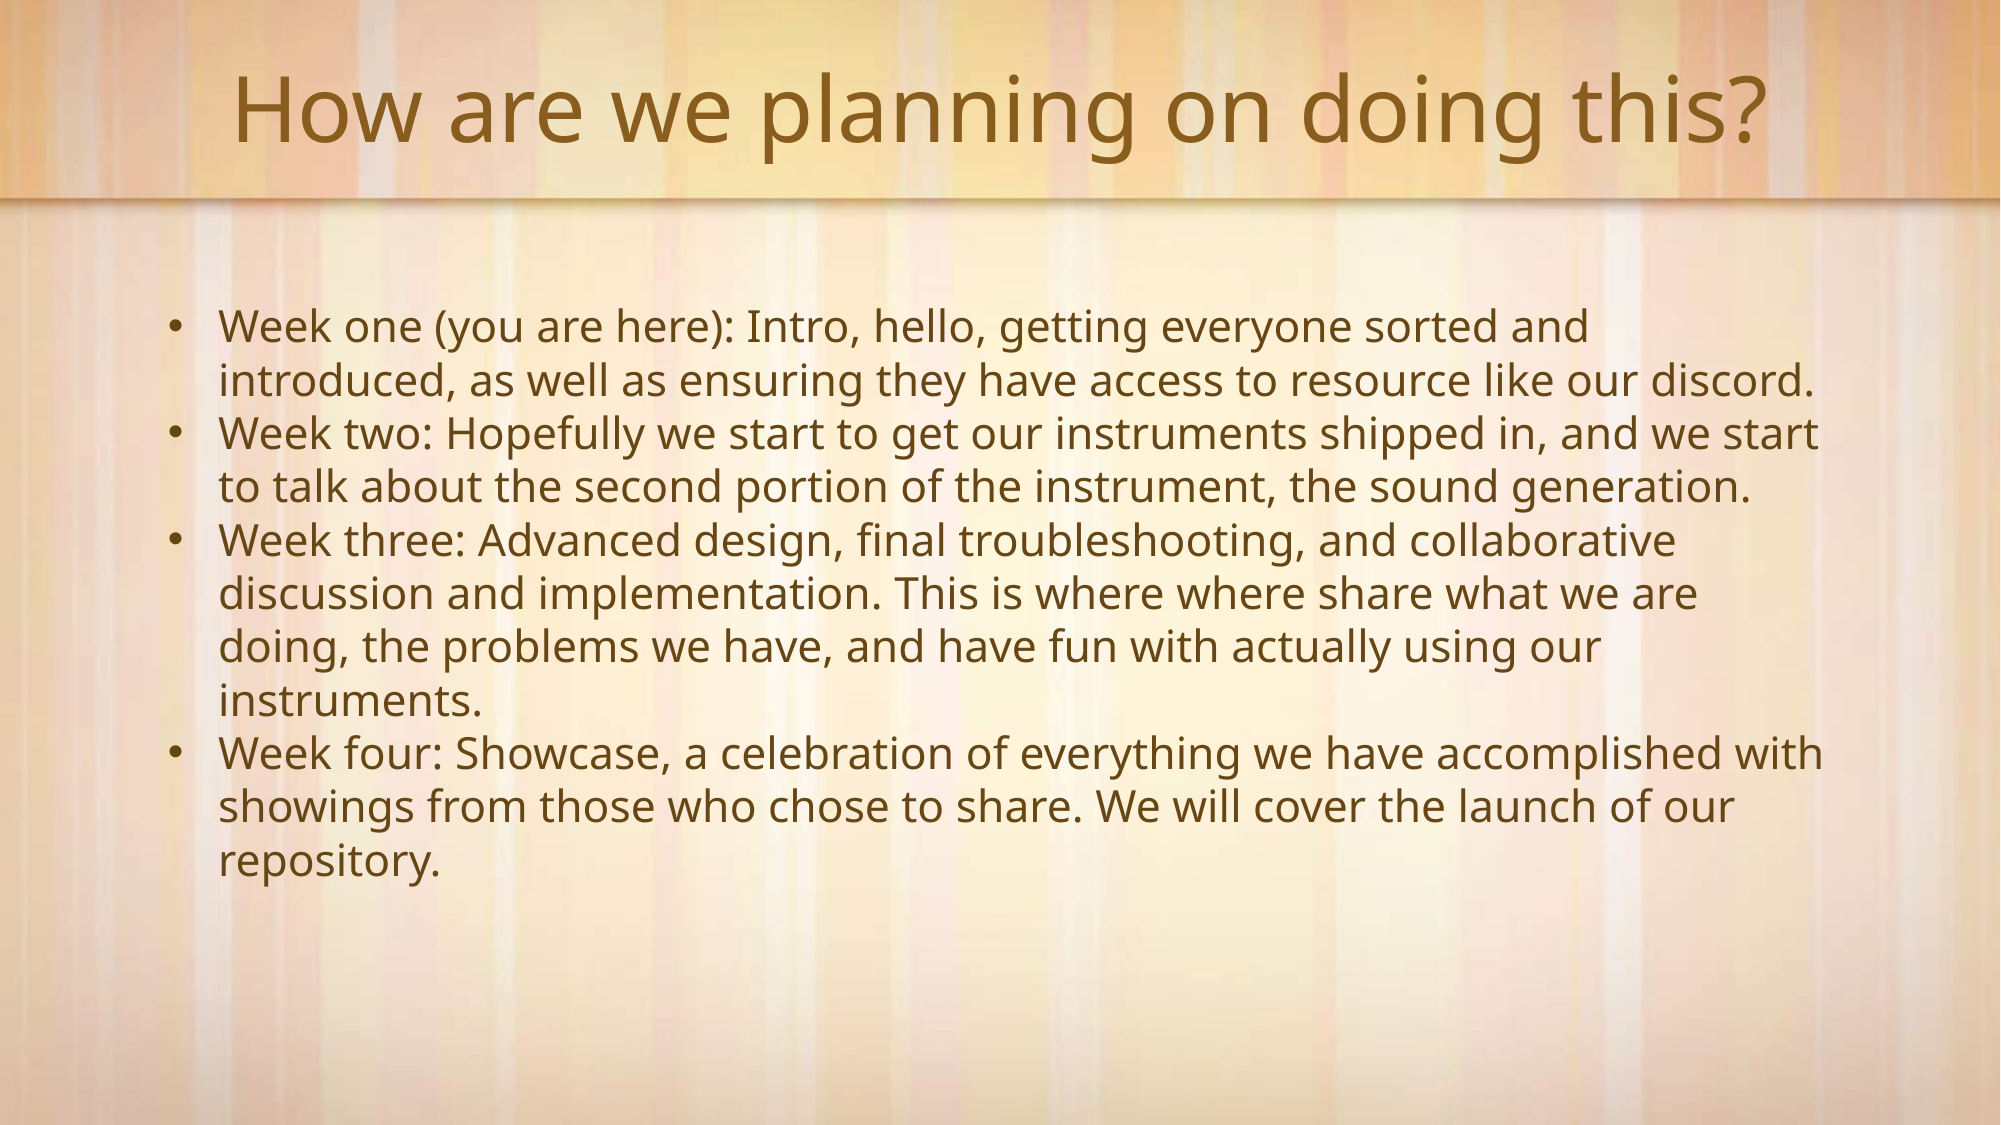

How are we planning on doing this?
# Week one (you are here): Intro, hello, getting everyone sorted and introduced, as well as ensuring they have access to resource like our discord.
Week two: Hopefully we start to get our instruments shipped in, and we start to talk about the second portion of the instrument, the sound generation.
Week three: Advanced design, final troubleshooting, and collaborative discussion and implementation. This is where where share what we are doing, the problems we have, and have fun with actually using our instruments.
Week four: Showcase, a celebration of everything we have accomplished with showings from those who chose to share. We will cover the launch of our repository.